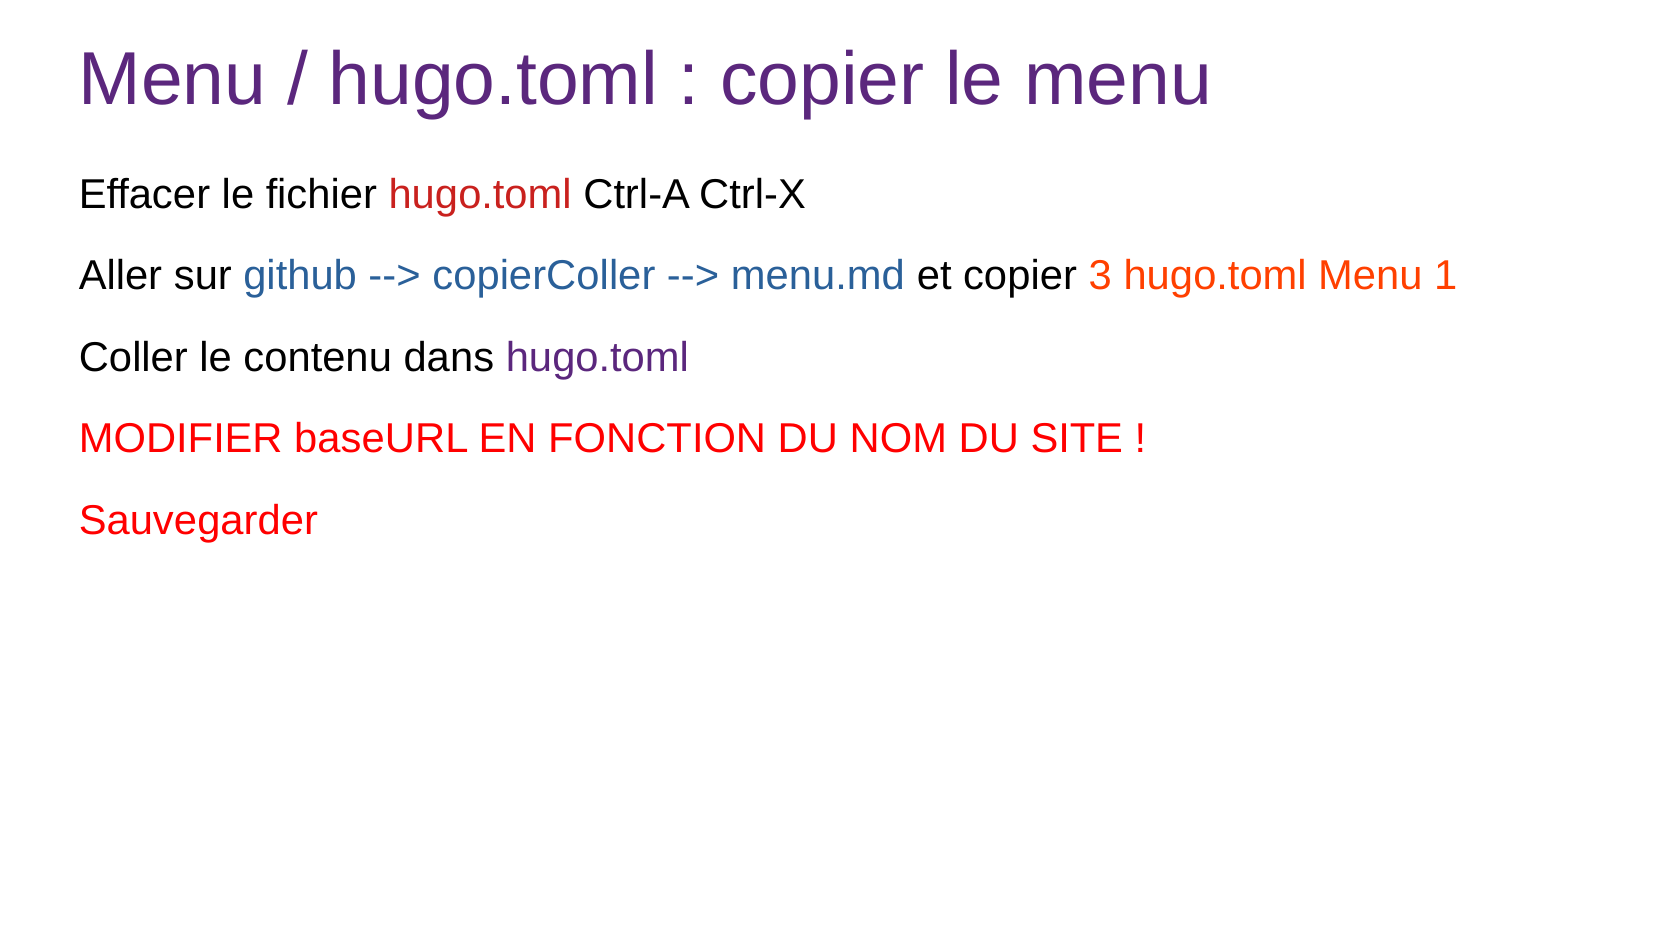

# Menu / hugo.toml : copier le menu
Effacer le fichier hugo.toml Ctrl-A Ctrl-X
Aller sur github --> copierColler --> menu.md et copier 3 hugo.toml Menu 1
Coller le contenu dans hugo.toml
MODIFIER baseURL EN FONCTION DU NOM DU SITE !
Sauvegarder